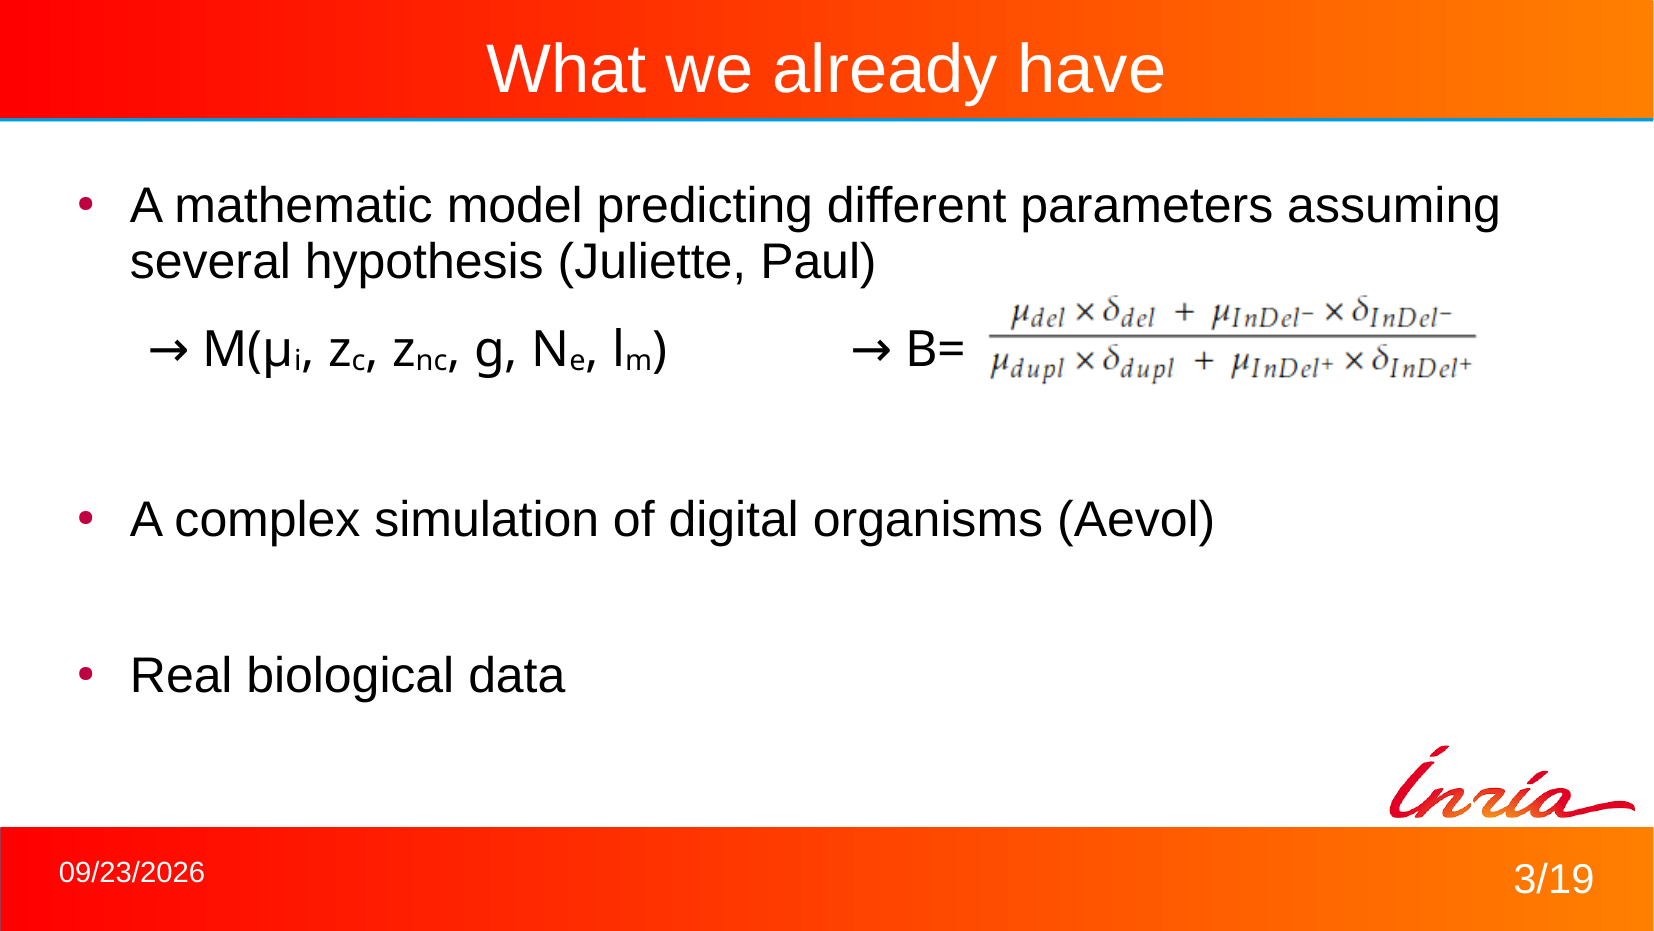

# What we already have
A mathematic model predicting different parameters assuming several hypothesis (Juliette, Paul)
A complex simulation of digital organisms (Aevol)
Real biological data
 		→ M(µi, zc, znc, g, Ne, lm)
→ B=
3